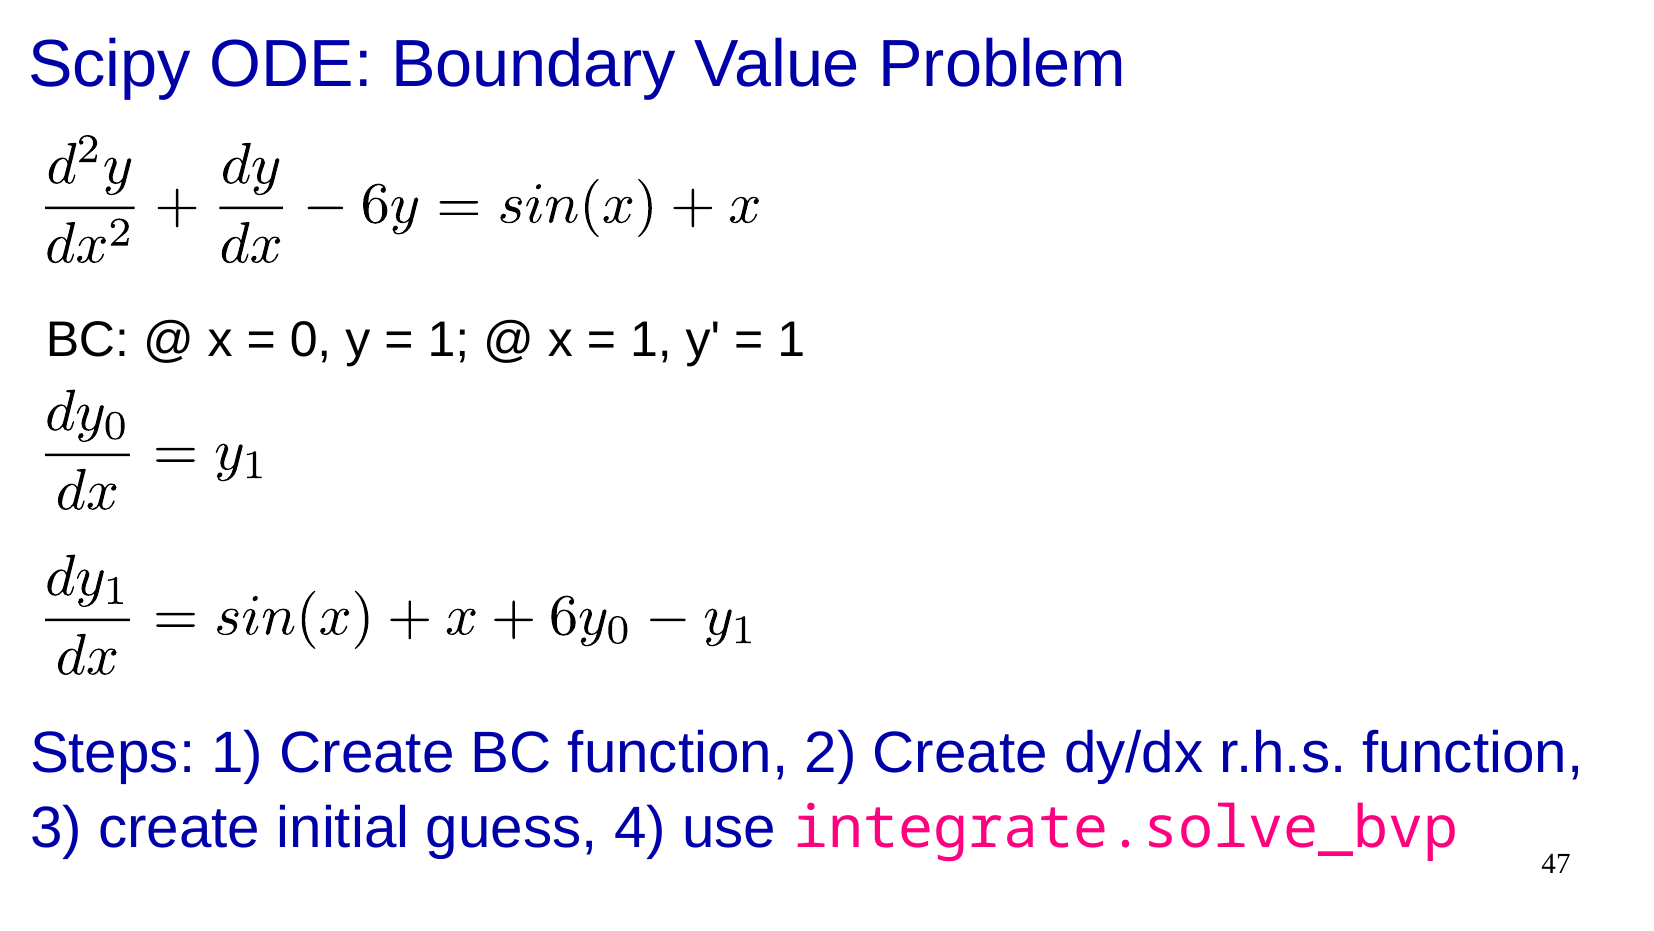

# Scipy ODE: Boundary Value Problem
BC: @ x = 0, y = 1; @ x = 1, y' = 1
Steps: 1) Create BC function, 2) Create dy/dx r.h.s. function, 3) create initial guess, 4) use integrate.solve_bvp
47